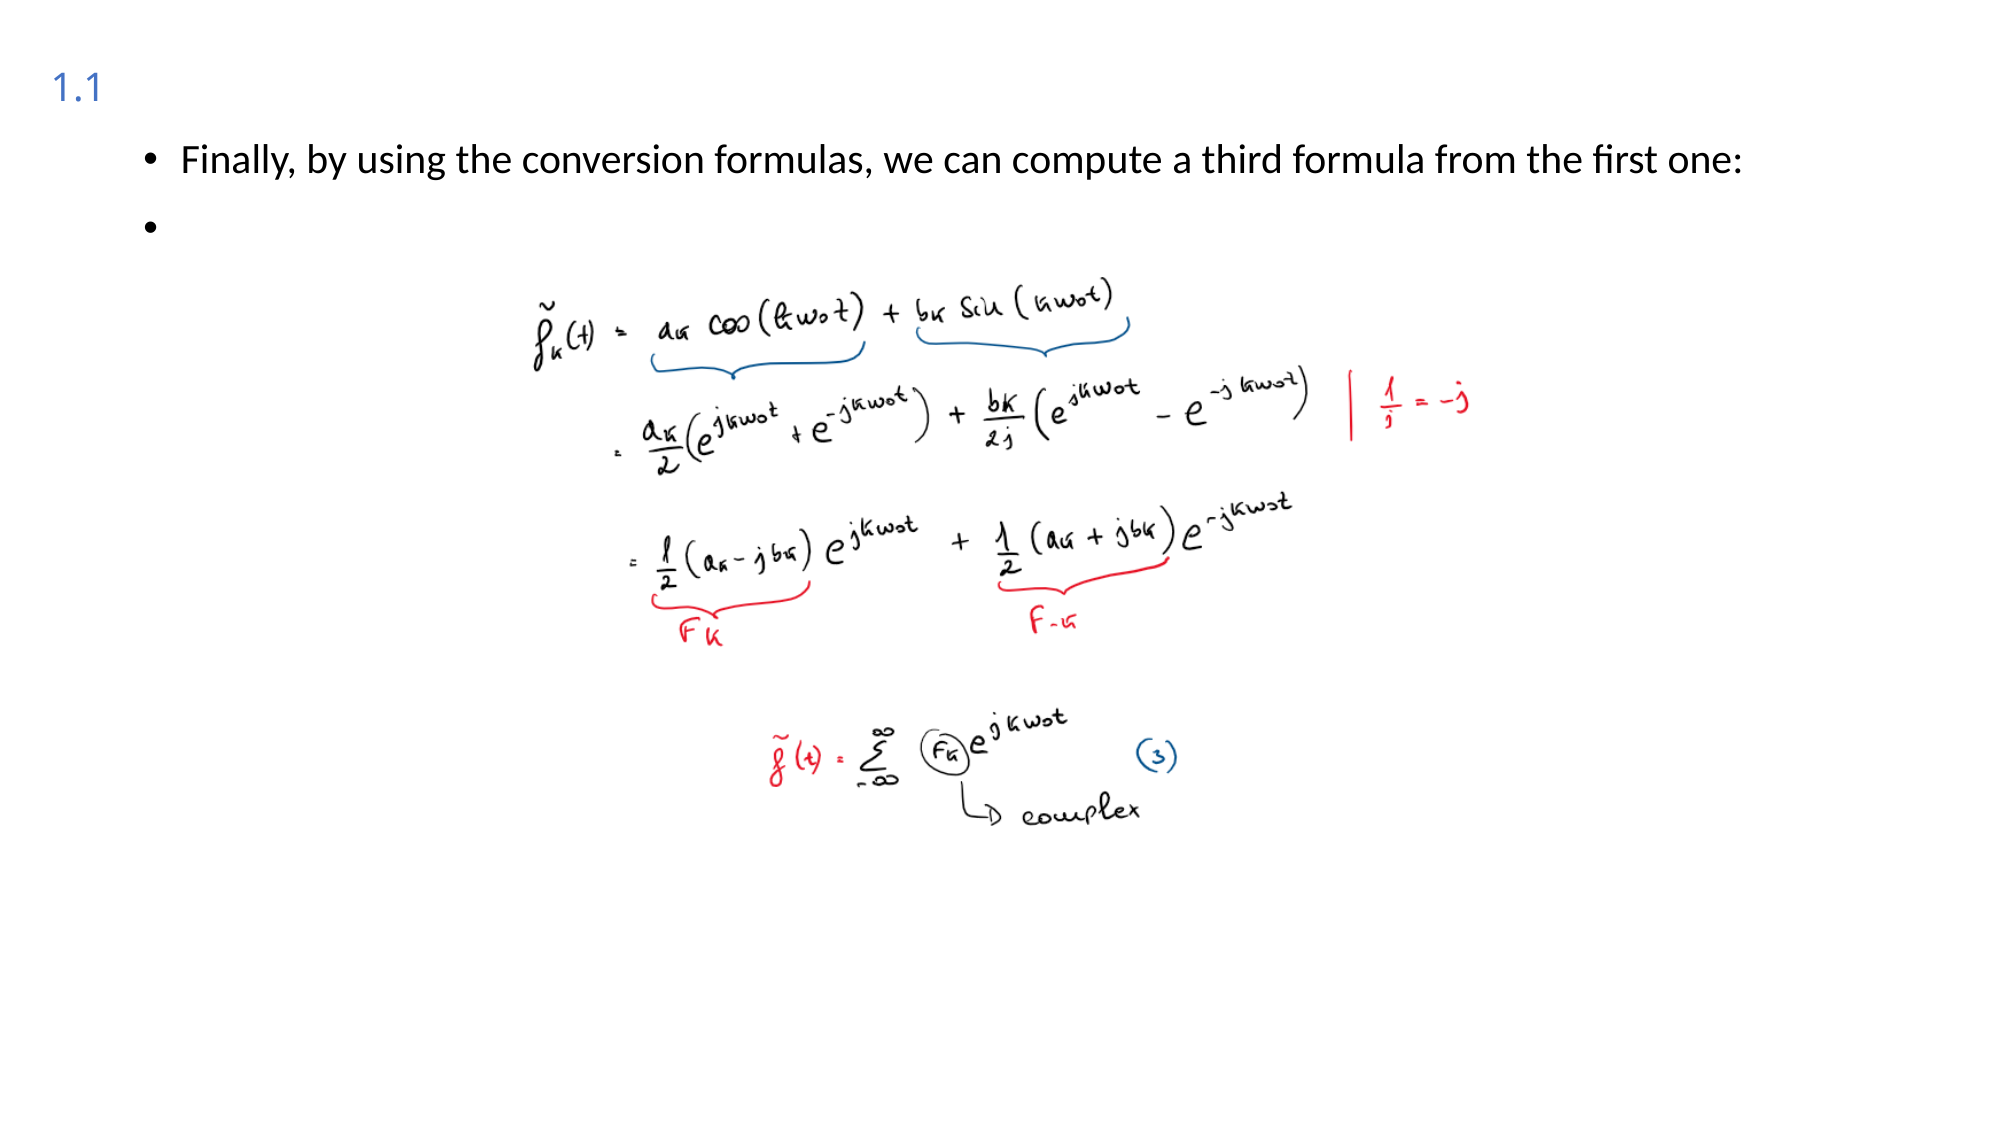

1.1
# Finally, by using the conversion formulas, we can compute a third formula from the first one: